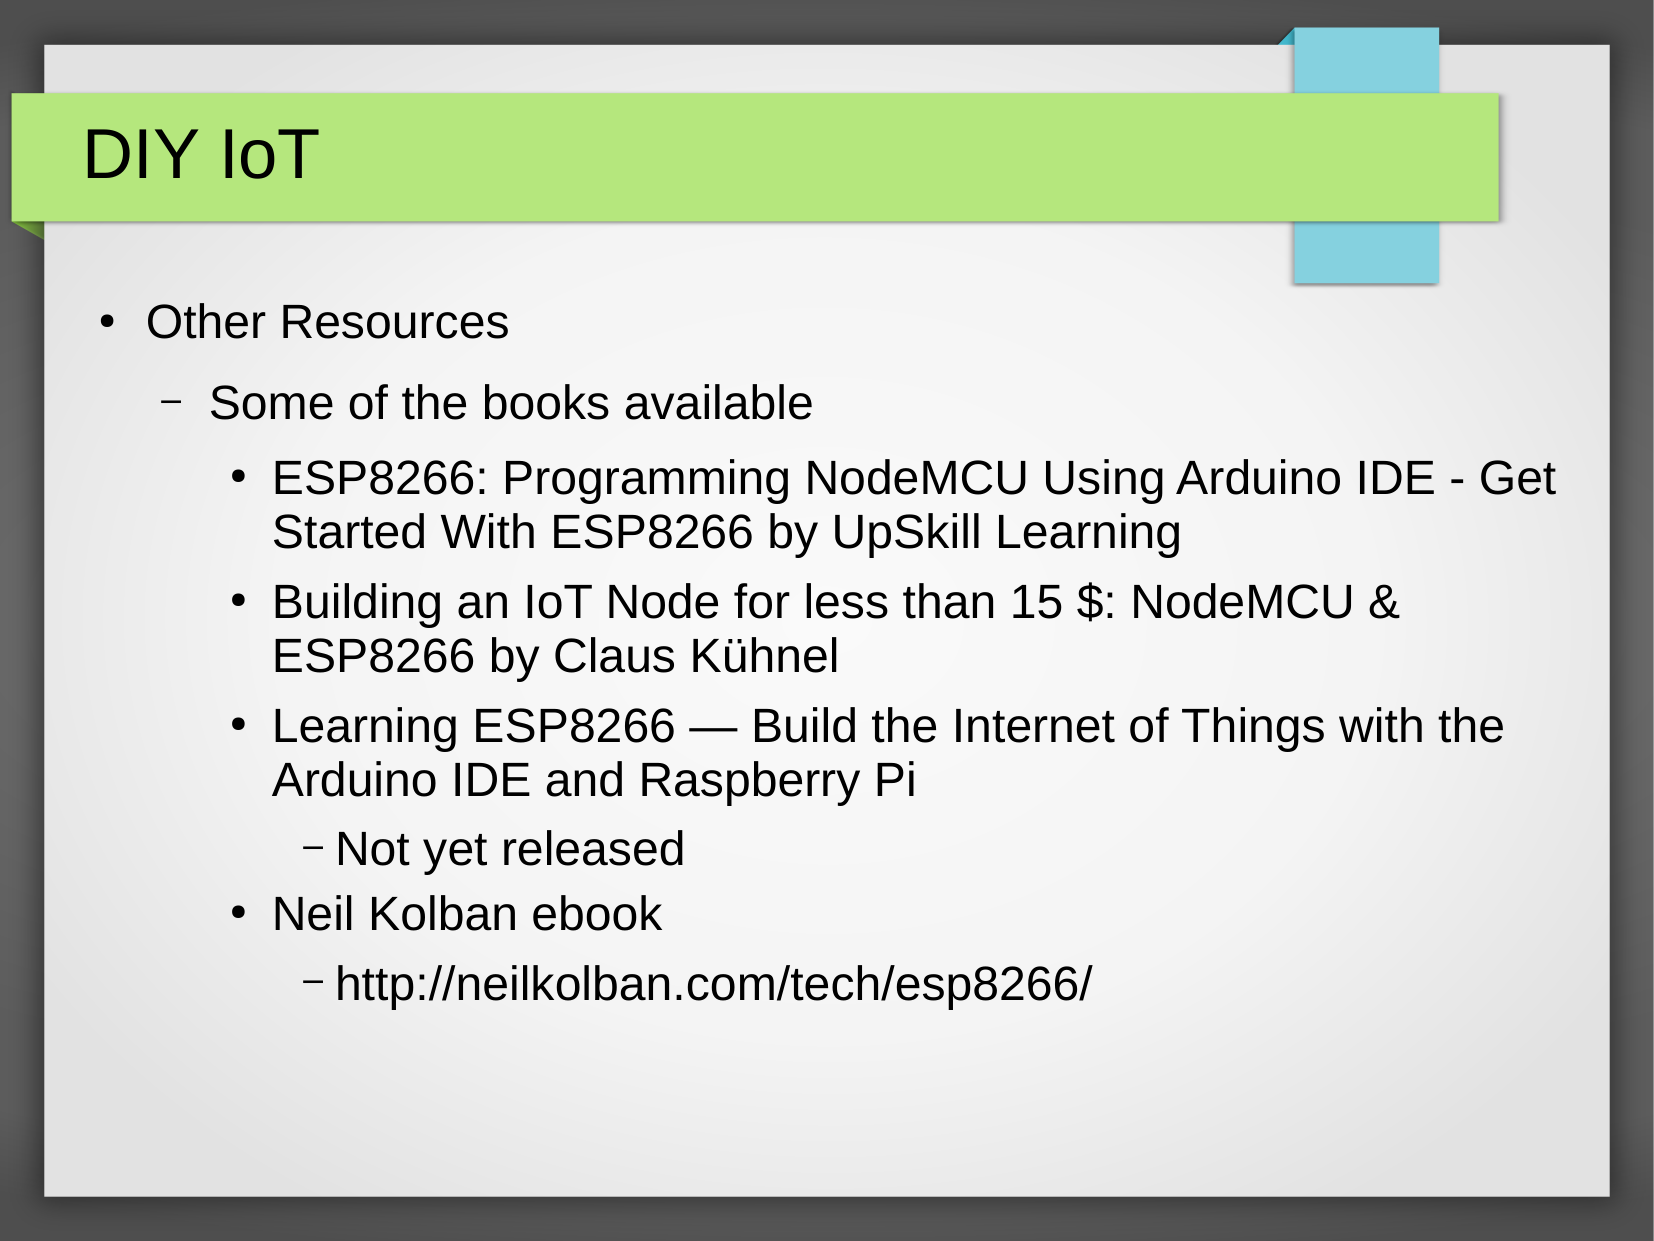

# DIY IoT
Other Resources
Some of the books available
ESP8266: Programming NodeMCU Using Arduino IDE - Get Started With ESP8266 by UpSkill Learning
Building an IoT Node for less than 15 $: NodeMCU & ESP8266 by Claus Kühnel
Learning ESP8266 — Build the Internet of Things with the Arduino IDE and Raspberry Pi
Not yet released
Neil Kolban ebook
http://neilkolban.com/tech/esp8266/